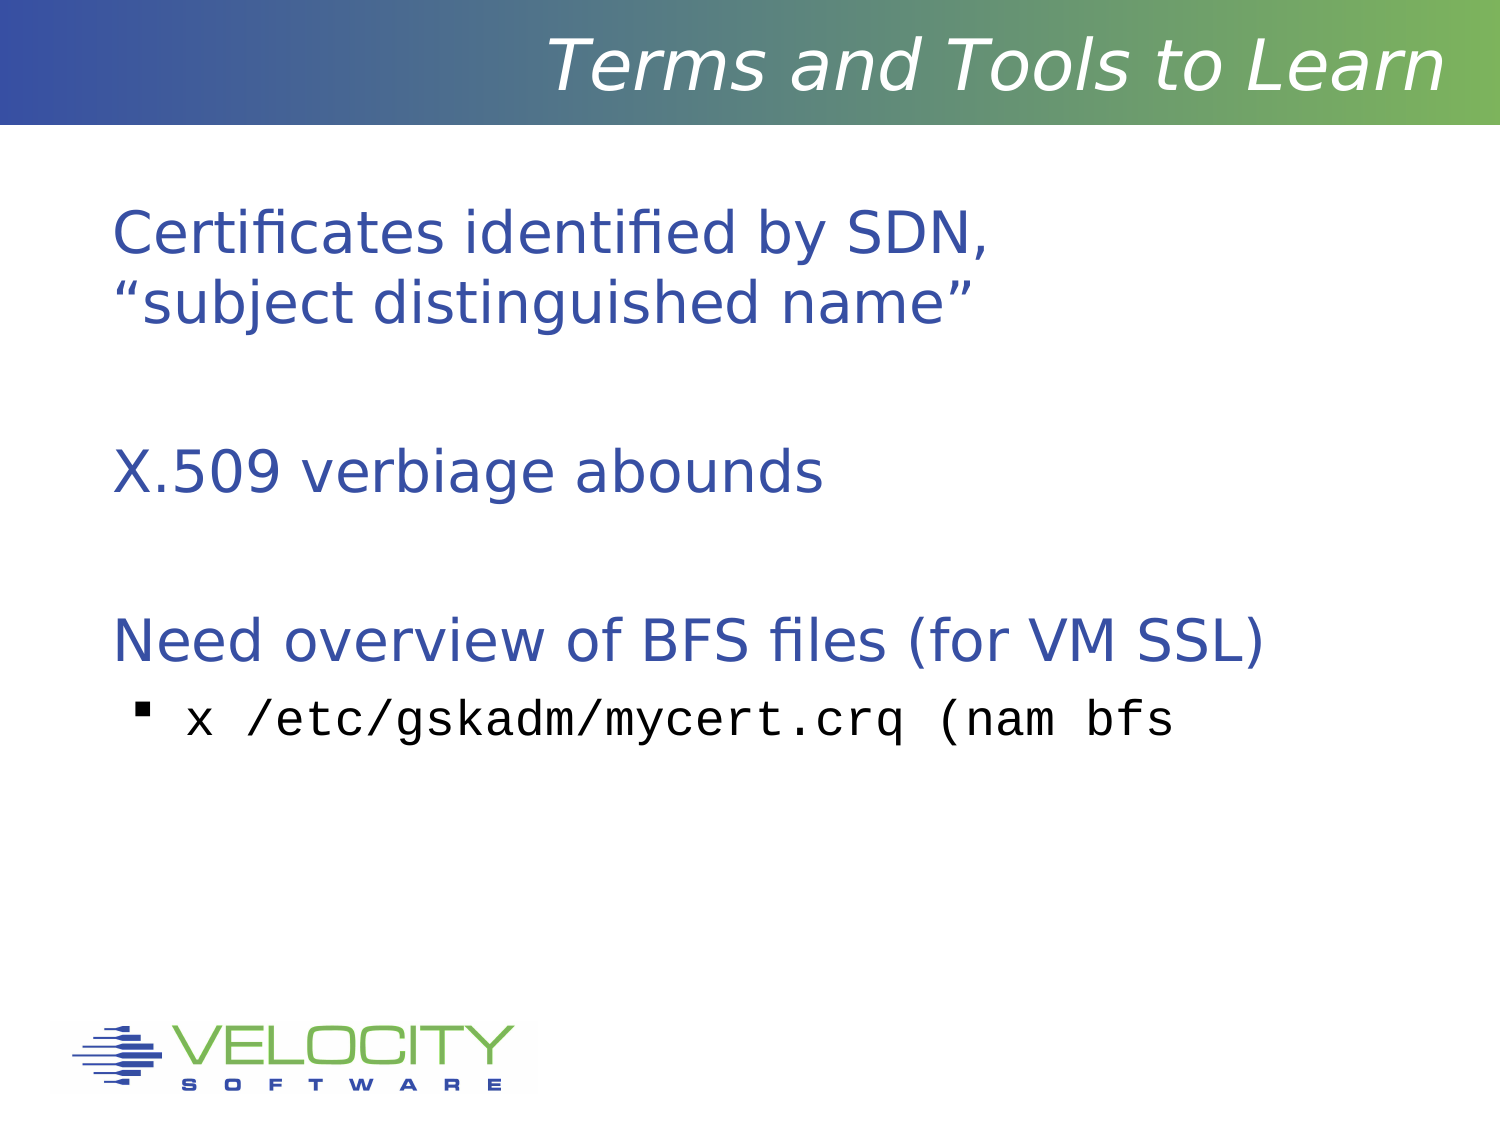

# Terms and Tools to Learn
Certificates identified by SDN,
“subject distinguished name”
X.509 verbiage abounds
Need overview of BFS files (for VM SSL)
 x /etc/gskadm/mycert.crq (nam bfs